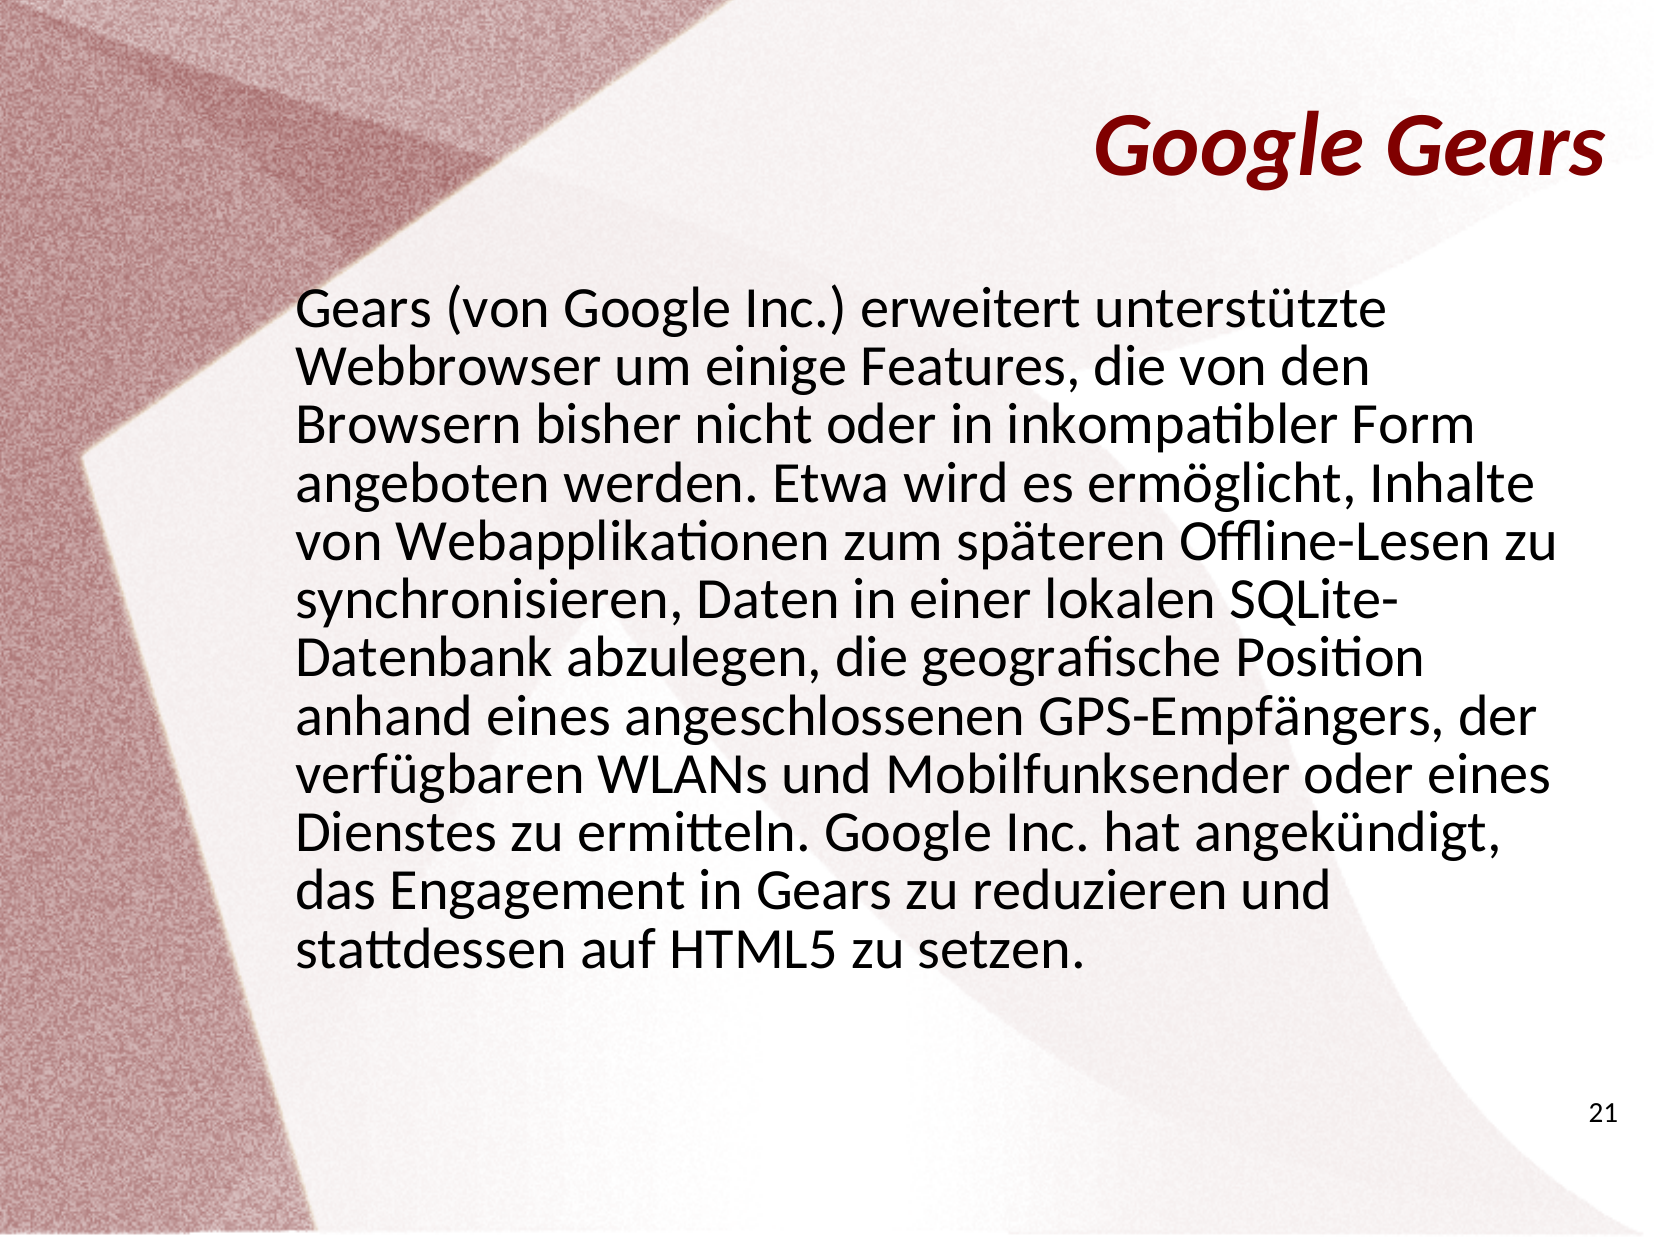

# Google Gears
Gears (von Google Inc.) erweitert unterstützte Webbrowser um einige Features, die von den Browsern bisher nicht oder in inkompatibler Form angeboten werden. Etwa wird es ermöglicht, Inhalte von Webapplikationen zum späteren Offline-Lesen zu synchronisieren, Daten in einer lokalen SQLite-Datenbank abzulegen, die geografische Position anhand eines angeschlossenen GPS-Empfängers, der verfügbaren WLANs und Mobilfunksender oder eines Dienstes zu ermitteln. Google Inc. hat angekündigt, das Engagement in Gears zu reduzieren und stattdessen auf HTML5 zu setzen.
21